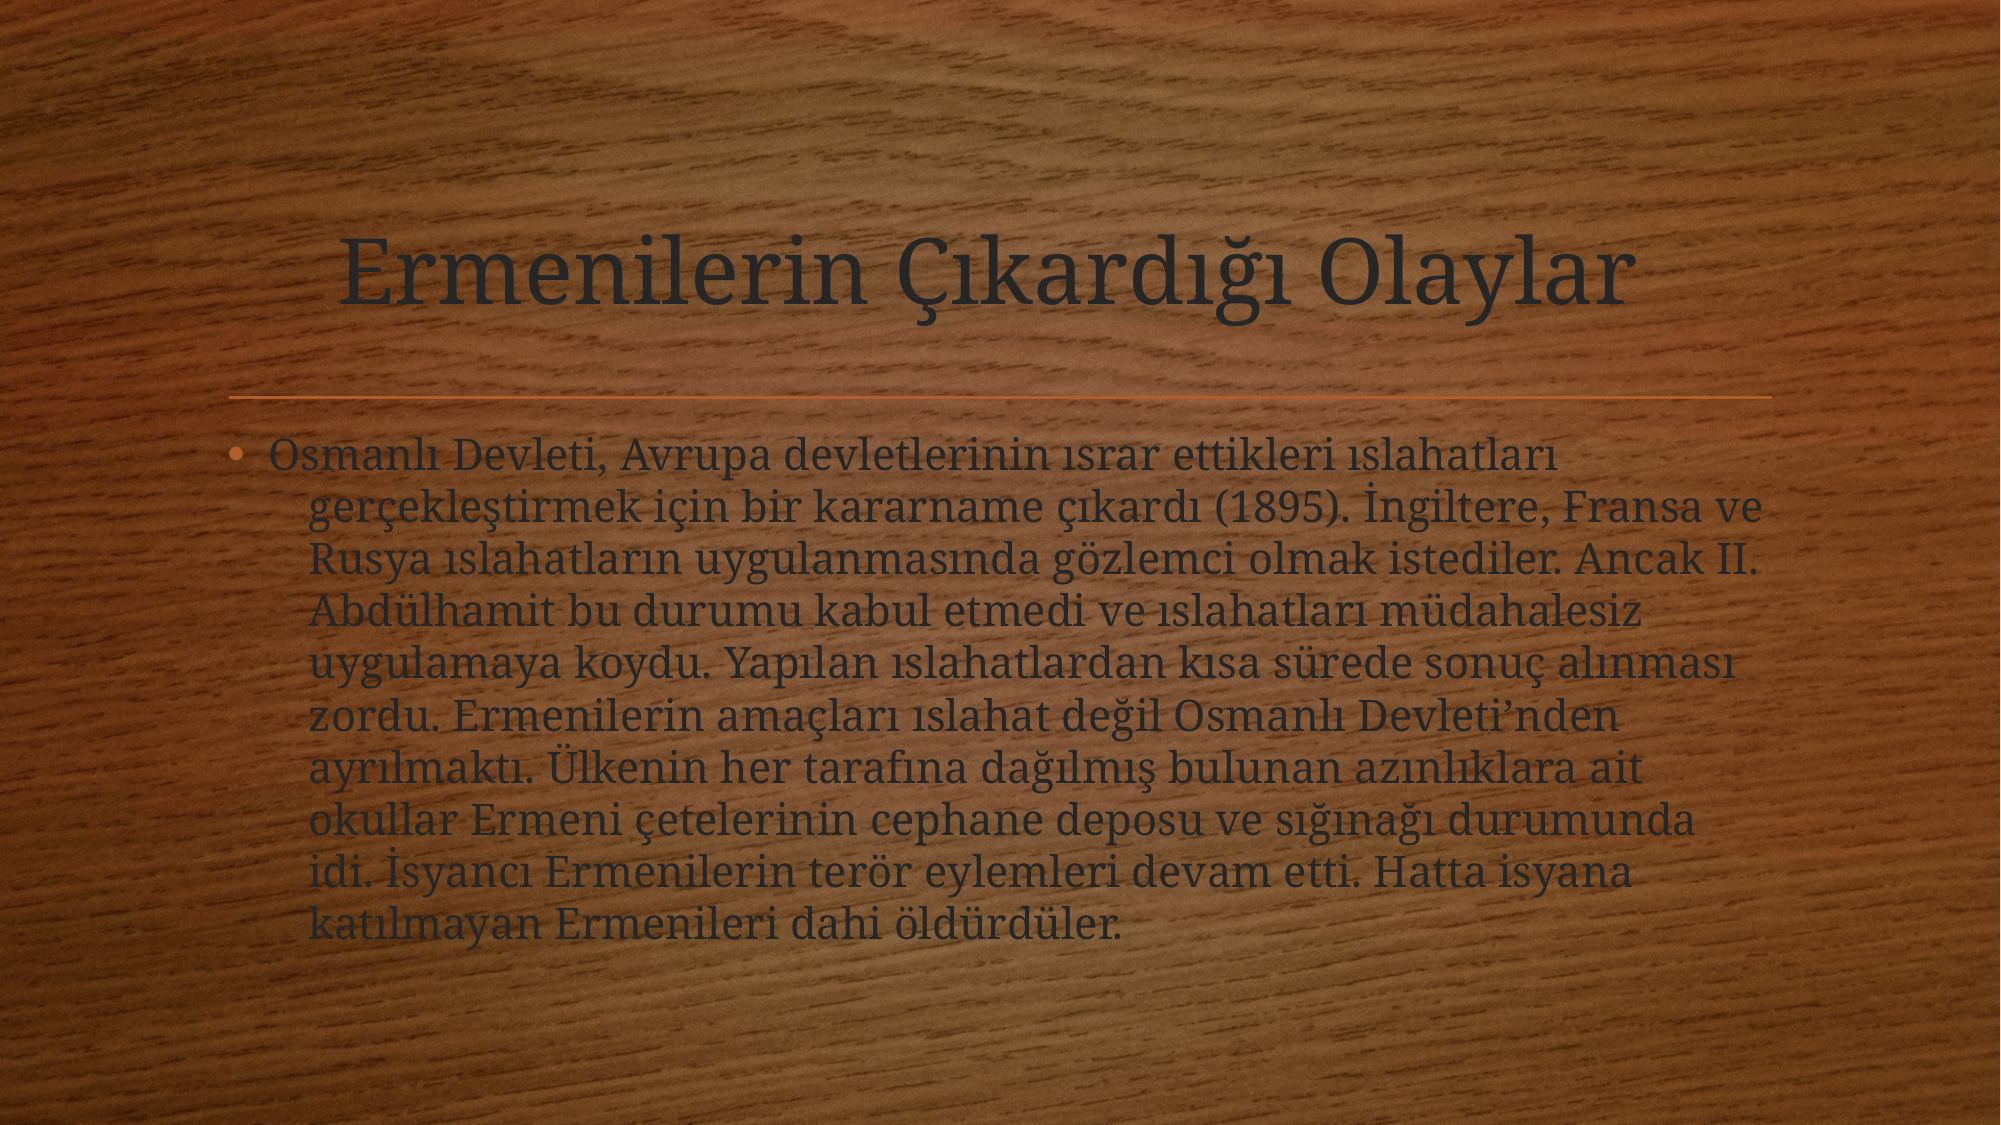

# Ermenilerin Çıkardığı Olaylar
Osmanlı Devleti, Avrupa devletlerinin ısrar ettikleri ıslahatları gerçekleştirmek için bir kararname çıkardı (1895). İngiltere, Fransa ve Rusya ıslahatların uygulanmasında gözlemci olmak istediler. Ancak II. Abdülhamit bu durumu kabul etmedi ve ıslahatları müdahalesiz uygulamaya koydu. Yapılan ıslahatlardan kısa sürede sonuç alınması zordu. Ermenilerin amaçları ıslahat değil Osmanlı Devleti’nden ayrılmaktı. Ülkenin her tarafına dağılmış bulunan azınlıklara ait okullar Ermeni çetelerinin cephane deposu ve sığınağı durumunda idi. İsyancı Ermenilerin terör eylemleri devam etti. Hatta isyana katılmayan Ermenileri dahi öldürdüler.